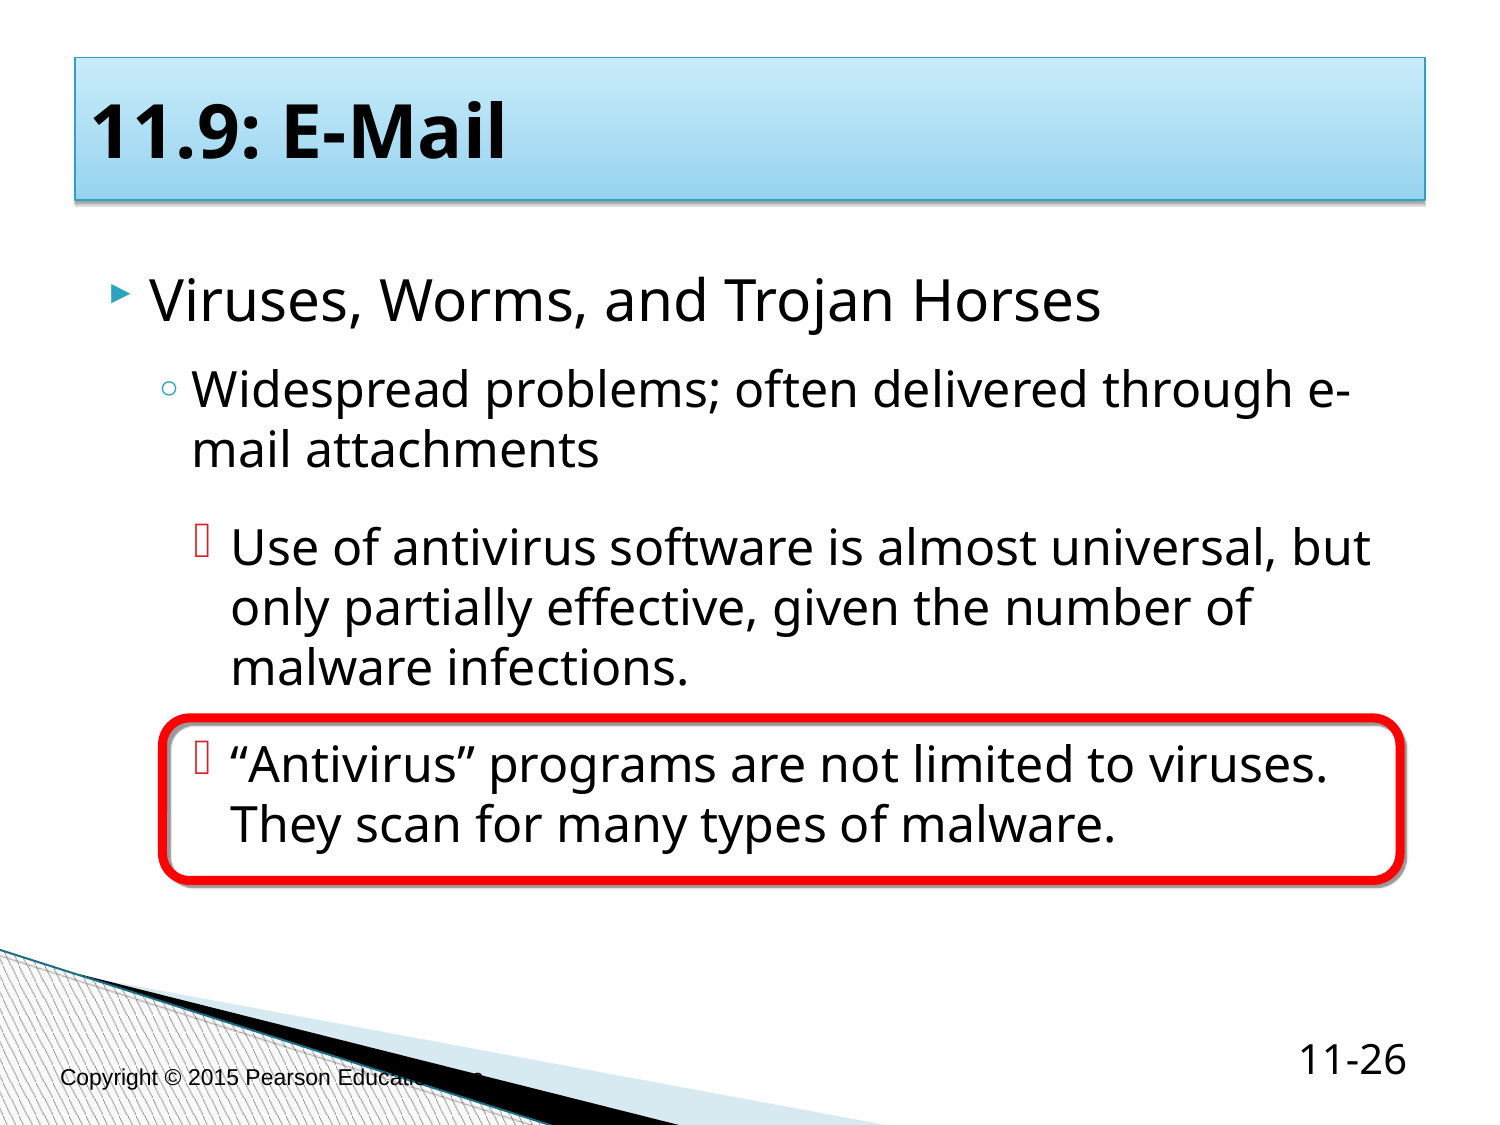

11.9: E-Mail
# Viruses, Worms, and Trojan Horses
Widespread problems; often delivered through e-mail attachments
Use of antivirus software is almost universal, but only partially effective, given the number of malware infections.
“Antivirus” programs are not limited to viruses. They scan for many types of malware.
Copyright © 2015 Pearson Education, Inc.